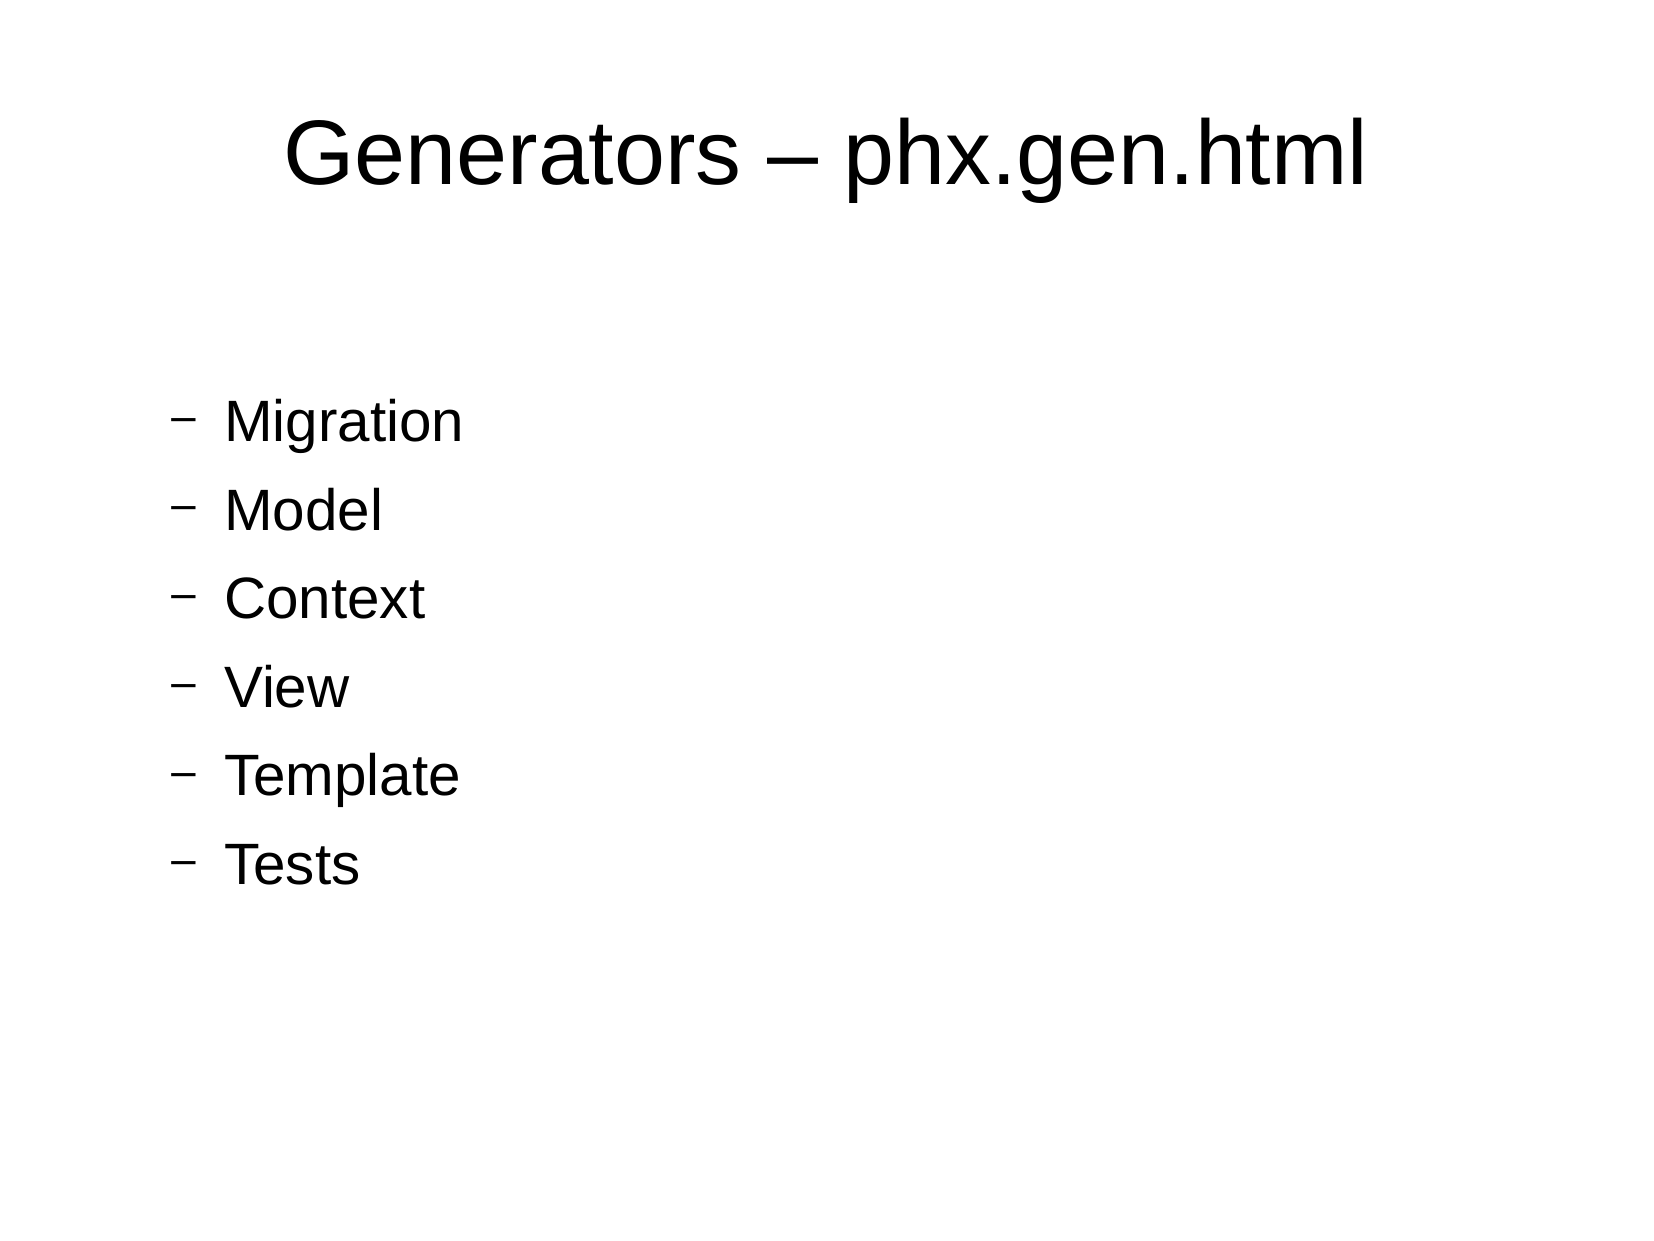

# Generators – phx.gen.html
Migration
Model
Context
View
Template
Tests